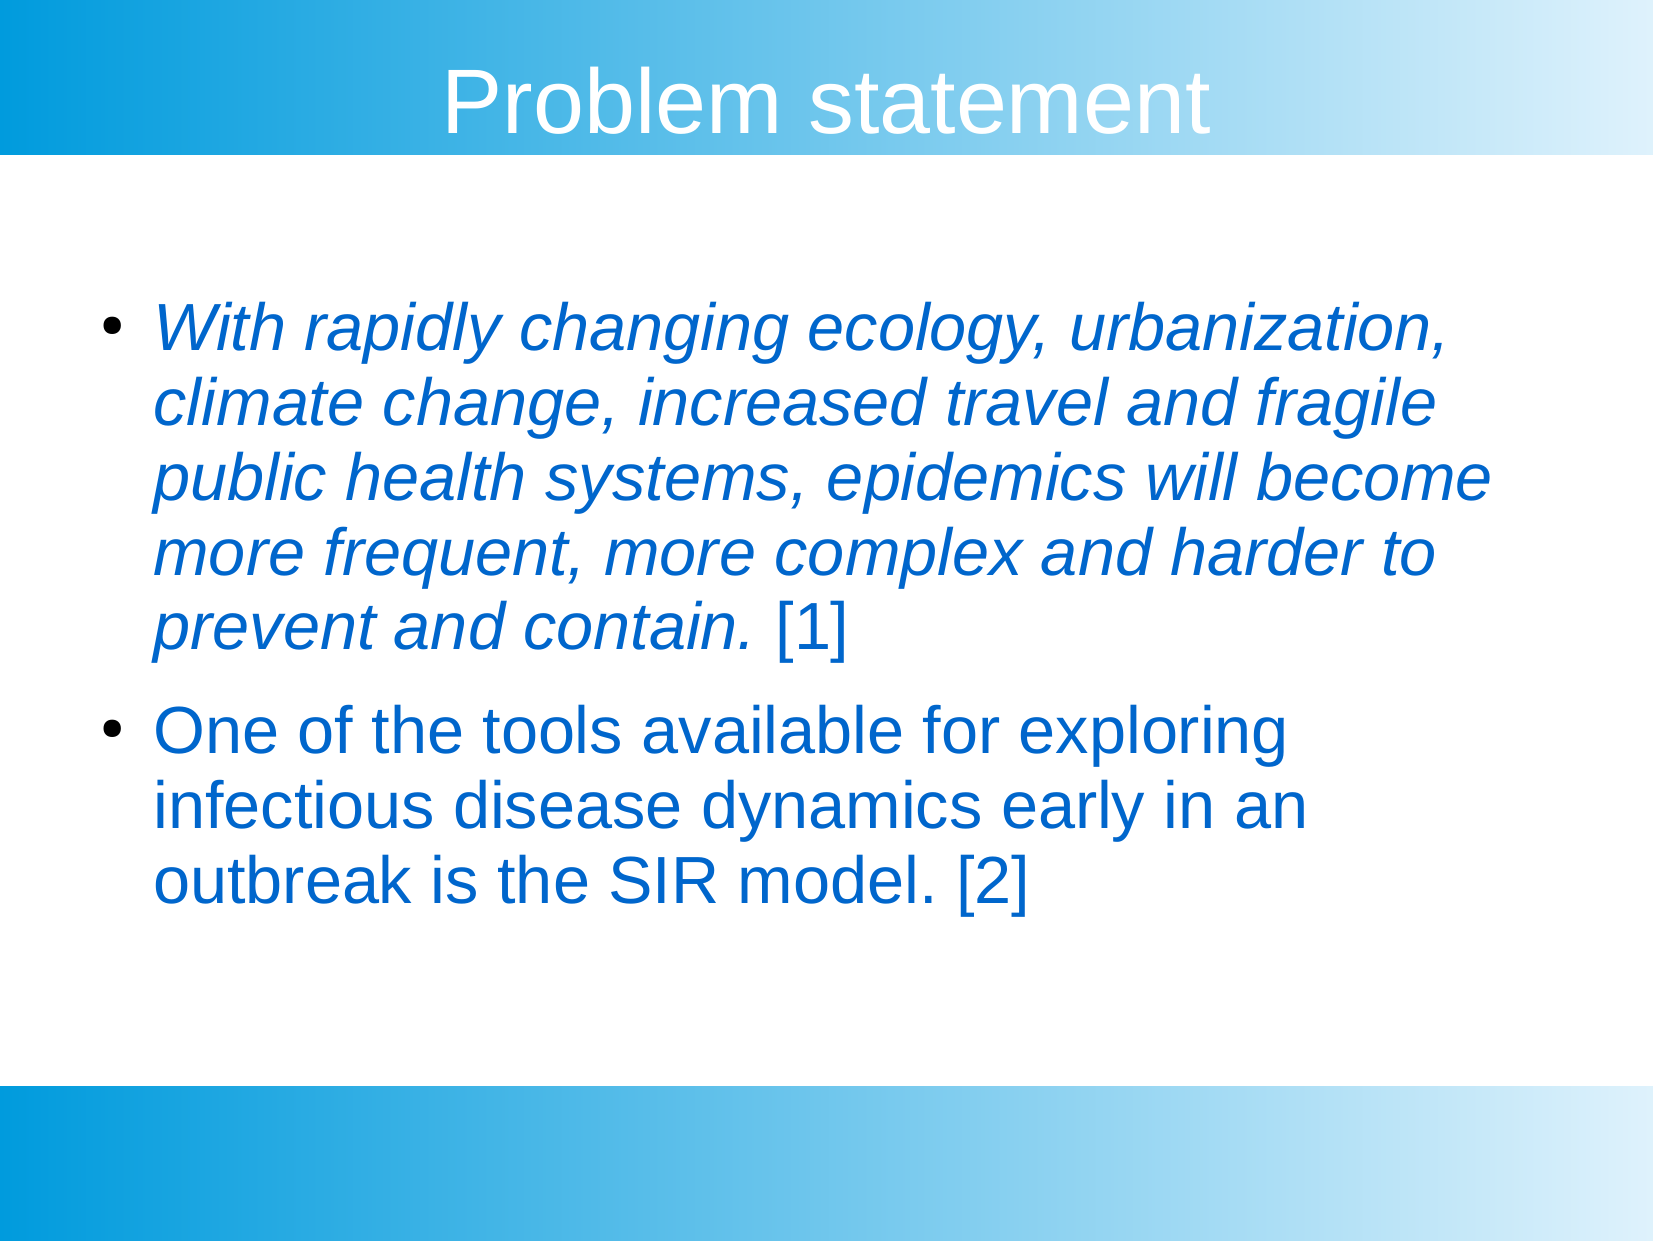

# Problem statement
With rapidly changing ecology, urbanization, climate change, increased travel and fragile public health systems, epidemics will become more frequent, more complex and harder to prevent and contain. [1]
One of the tools available for exploring infectious disease dynamics early in an outbreak is the SIR model. [2]